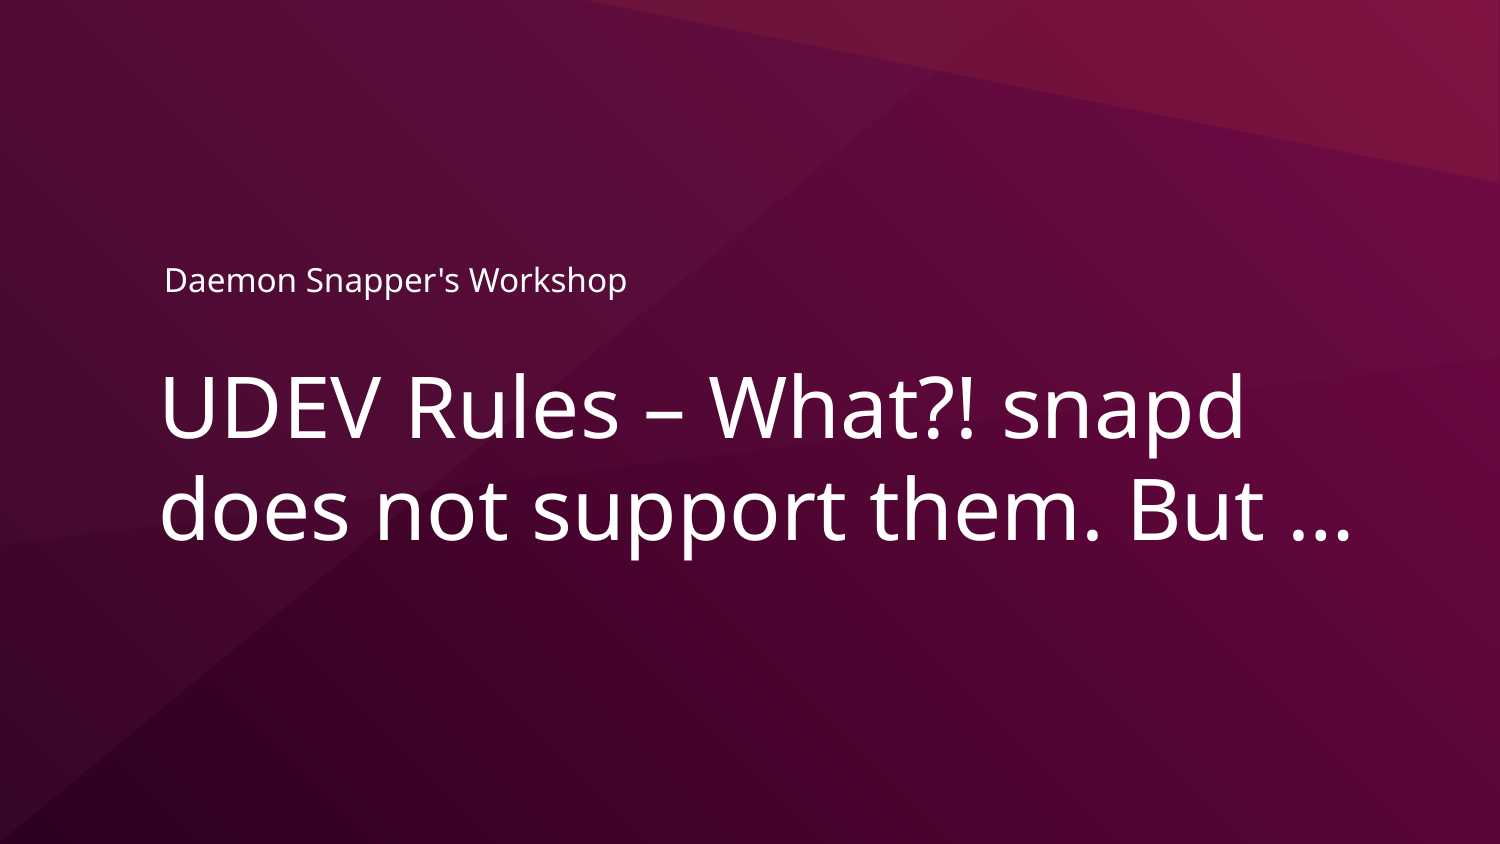

Daemon Snapper's Workshop
# UDEV Rules – What?! snapd does not support them. But …